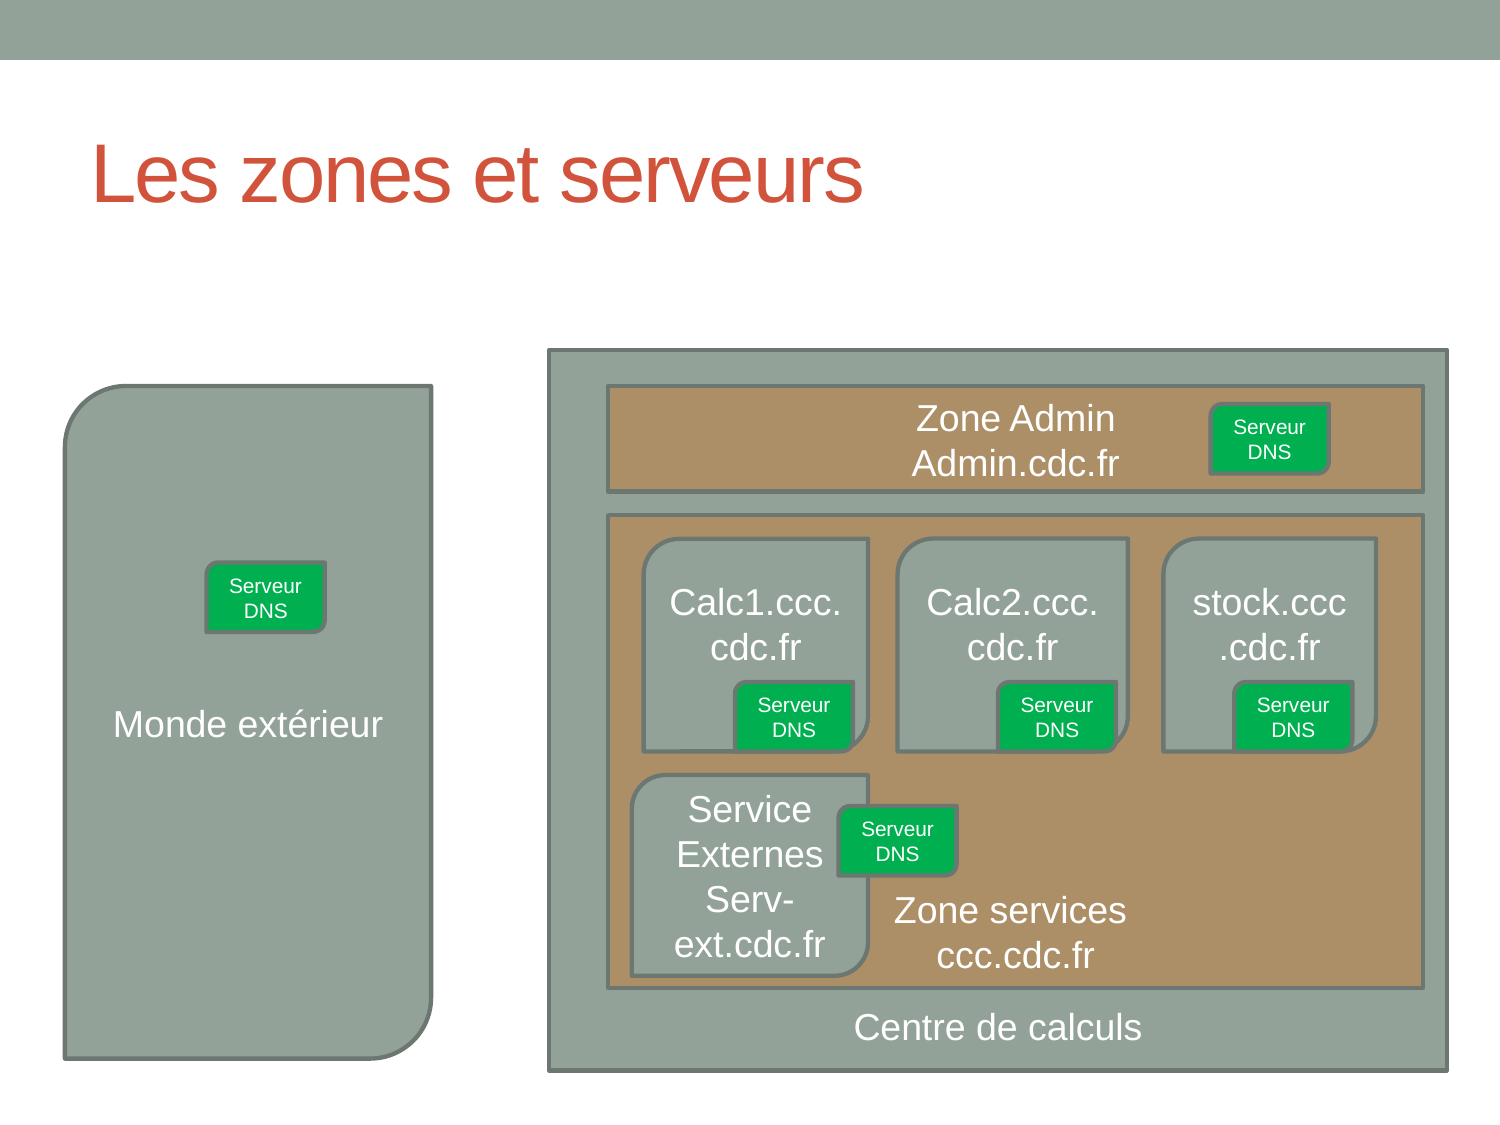

# Les zones et serveurs
Centre de calculs
Monde extérieur
Zone Admin
Admin.cdc.fr
Serveur
DNS
Zone services
ccc.cdc.fr
Calc2.ccc.cdc.fr
stock.ccc.cdc.fr
Calc1.ccc.cdc.fr
Serveur
DNS
Serveur
DNS
Serveur
DNS
Serveur
DNS
Service Externes
Serv-ext.cdc.fr
Serveur
DNS